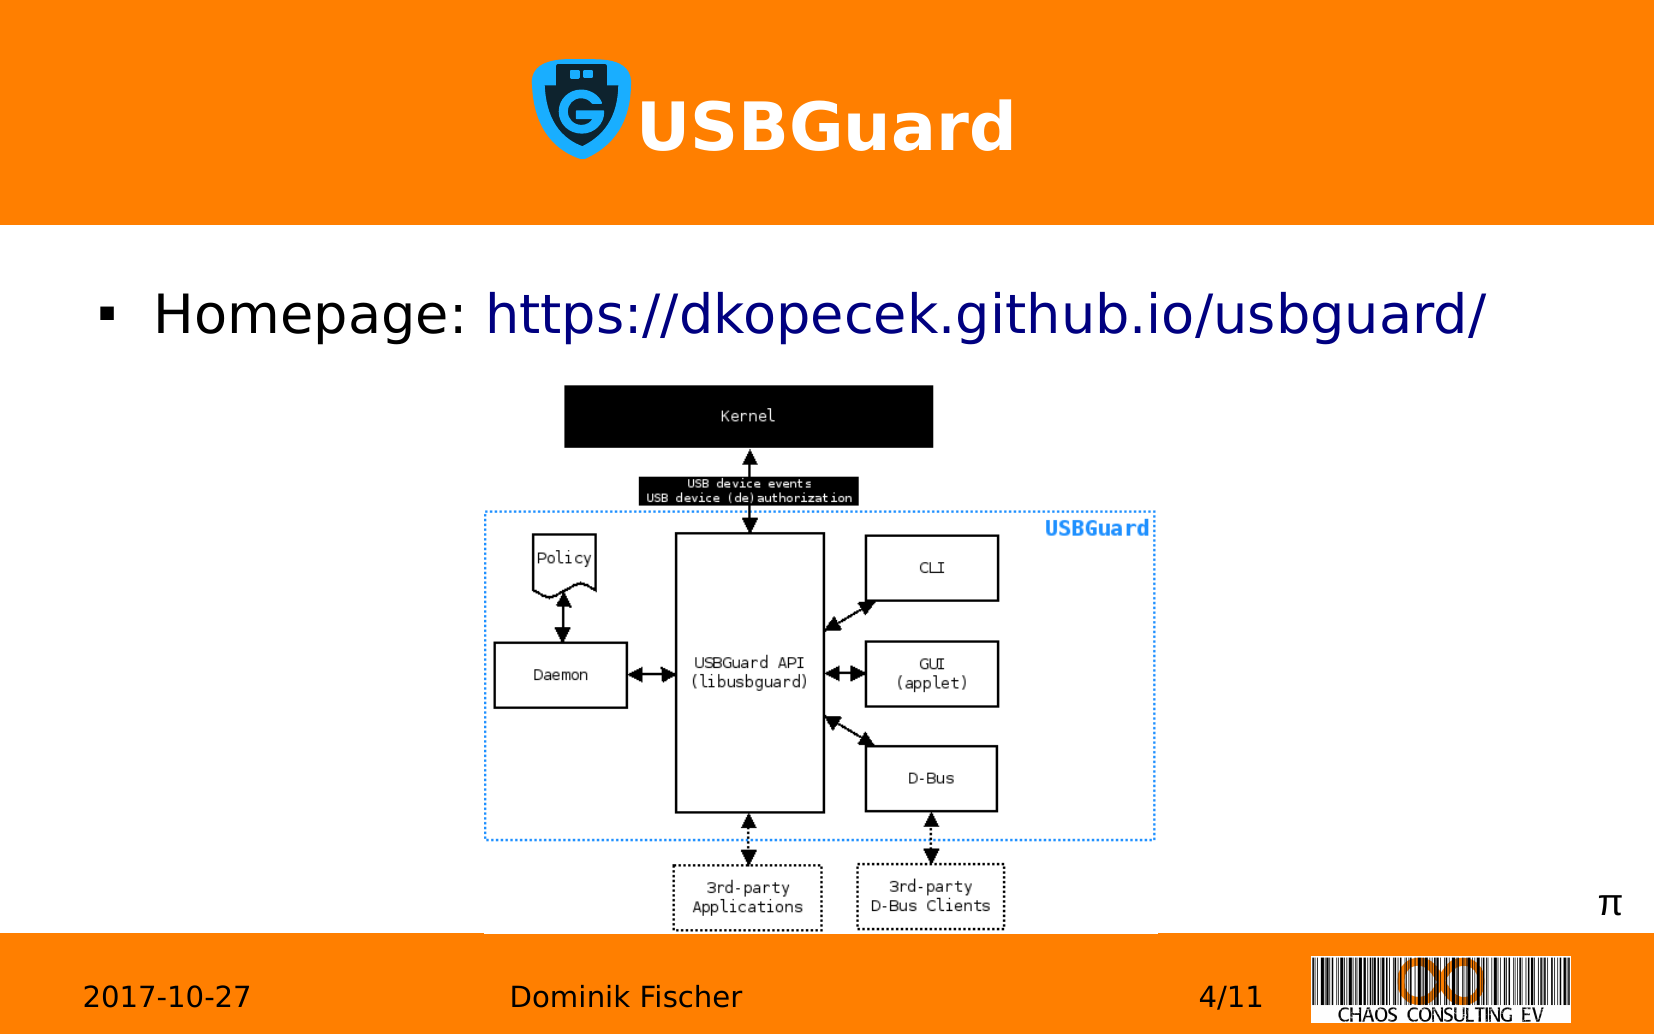

# USBGuard
Homepage: https://dkopecek.github.io/usbguard/
π
2017-10-27
Dominik Fischer
4